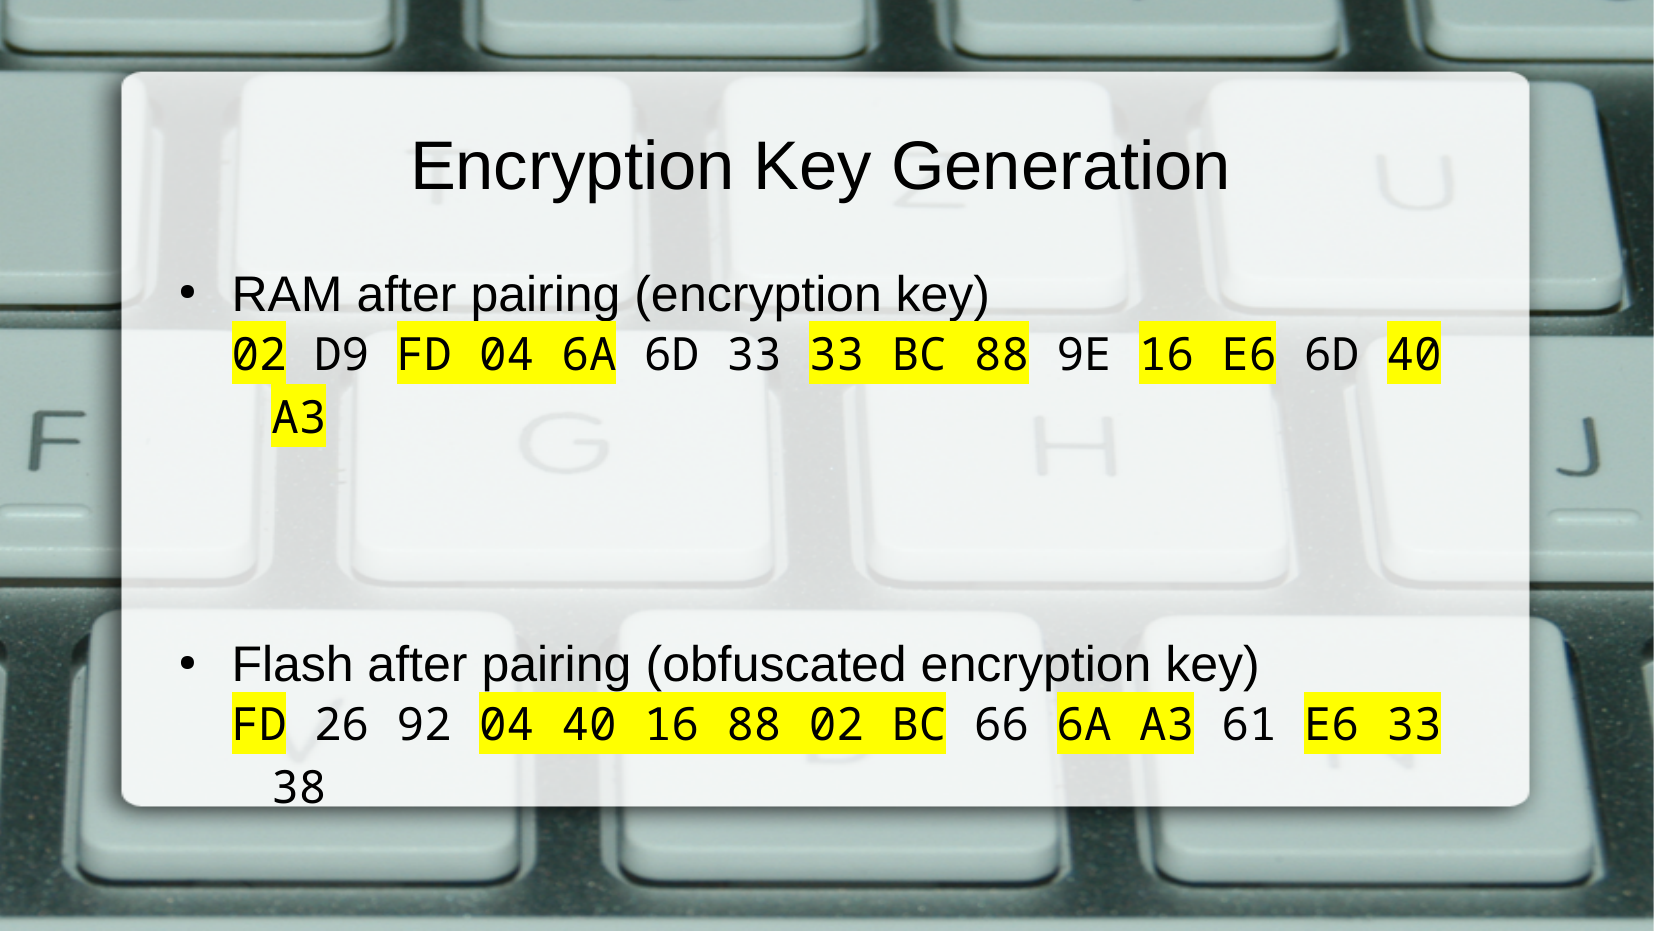

# Encryption Key Generation
RAM after pairing (encryption key)
02 D9 FD 04 6A 6D 33 33 BC 88 9E 16 E6 6D 40 A3
Flash after pairing (obfuscated encryption key)
FD 26 92 04 40 16 88 02 BC 66 6A A3 61 E6 33 38